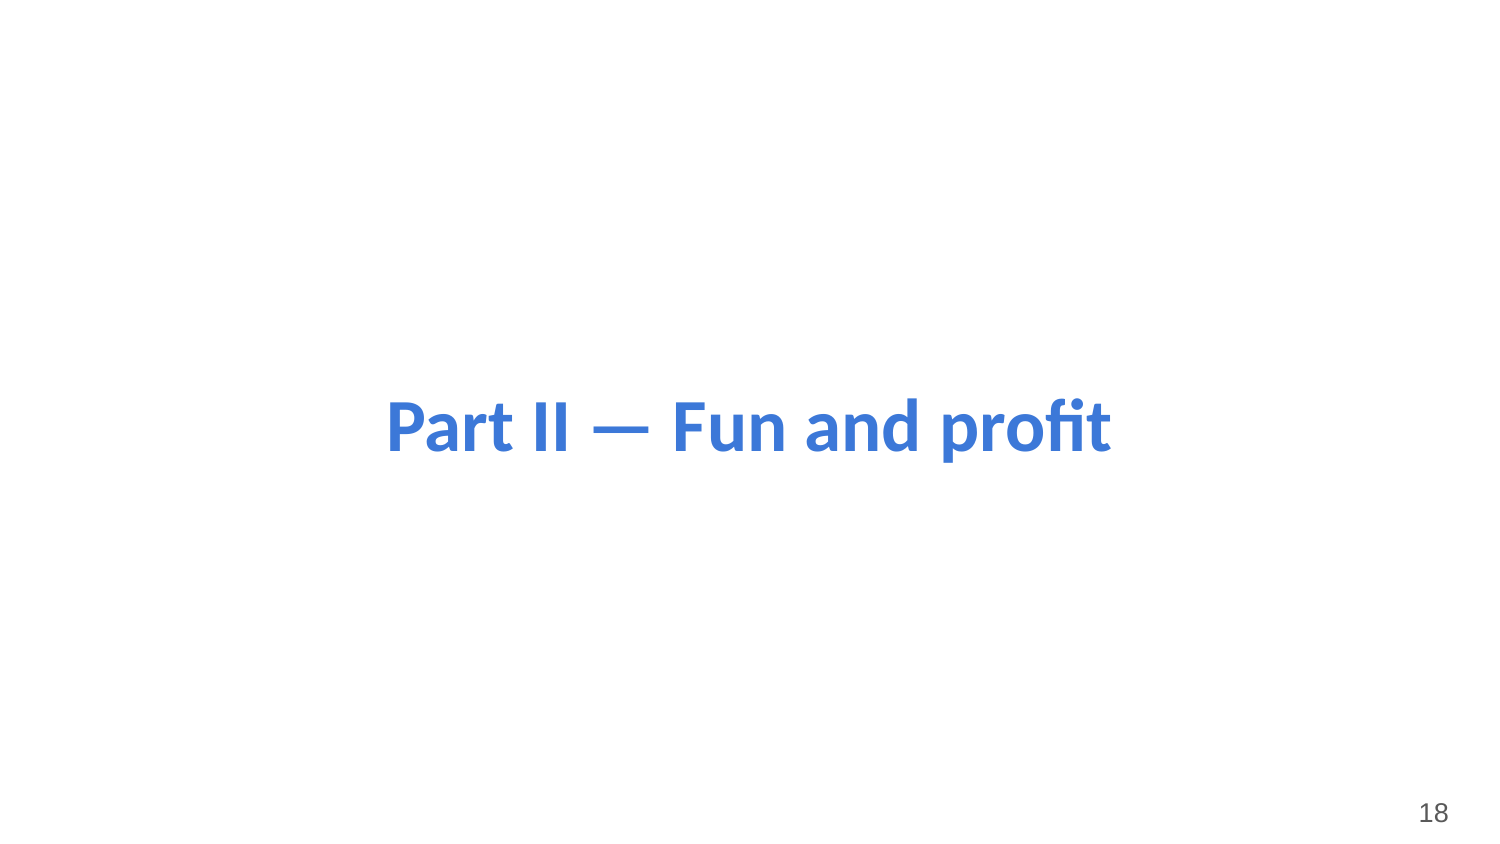

# Part II — Fun and profit